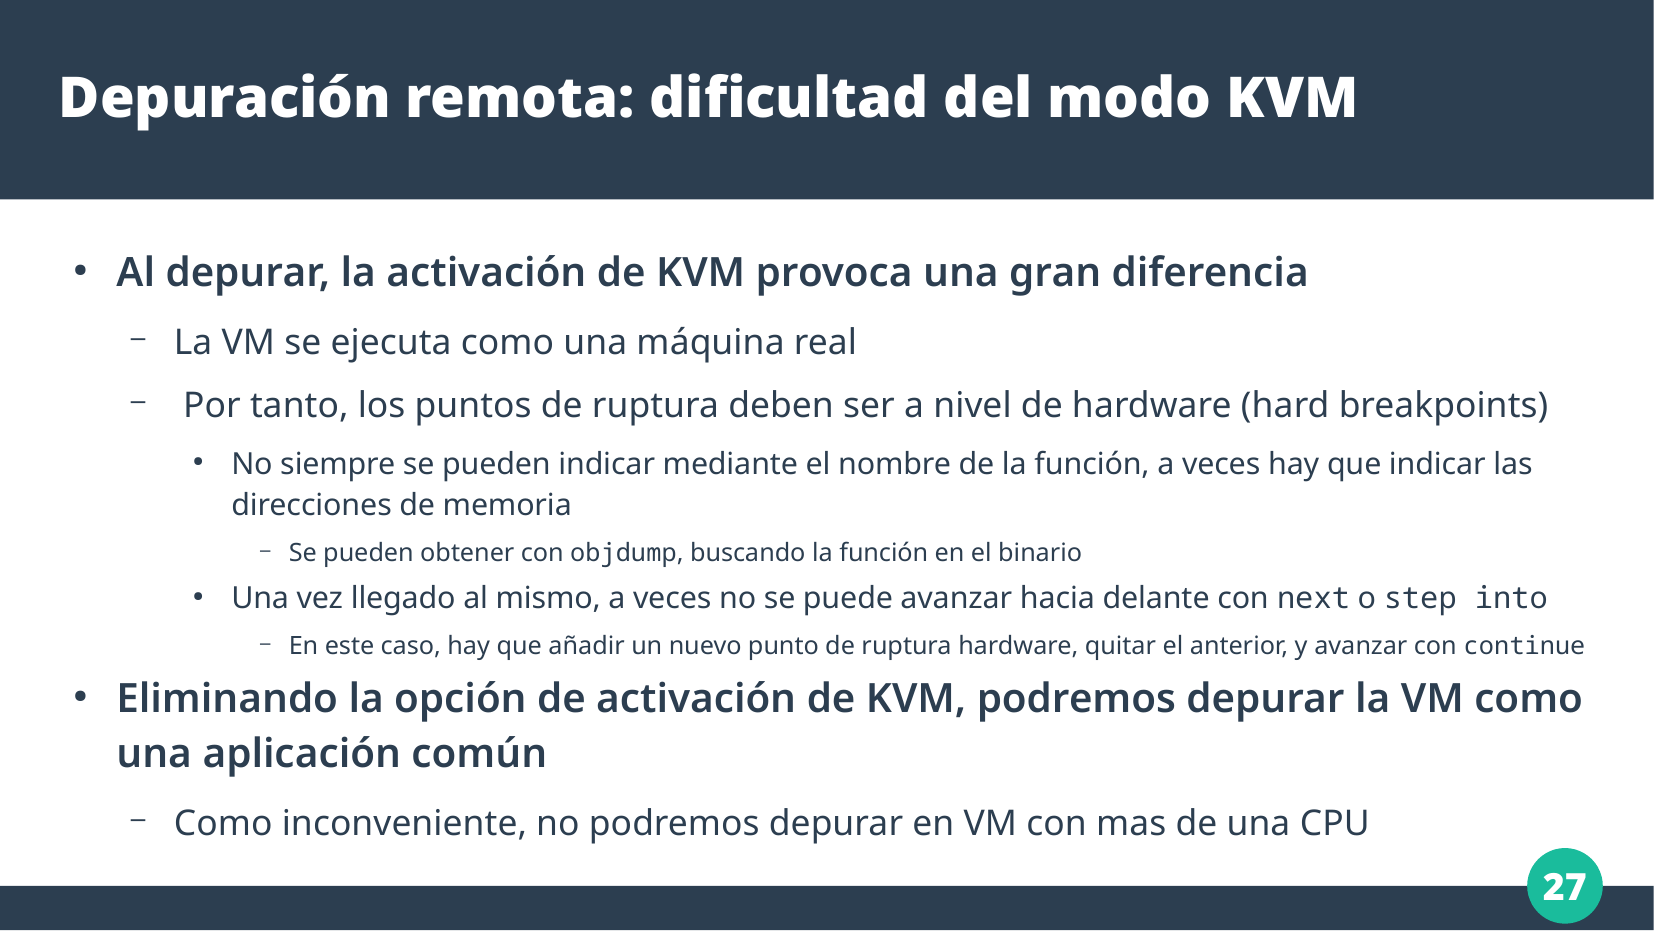

# Depuración remota: dificultad del modo KVM
Al depurar, la activación de KVM provoca una gran diferencia
La VM se ejecuta como una máquina real
 Por tanto, los puntos de ruptura deben ser a nivel de hardware (hard breakpoints)
No siempre se pueden indicar mediante el nombre de la función, a veces hay que indicar las direcciones de memoria
Se pueden obtener con objdump, buscando la función en el binario
Una vez llegado al mismo, a veces no se puede avanzar hacia delante con next o step into
En este caso, hay que añadir un nuevo punto de ruptura hardware, quitar el anterior, y avanzar con continue
Eliminando la opción de activación de KVM, podremos depurar la VM como una aplicación común
Como inconveniente, no podremos depurar en VM con mas de una CPU